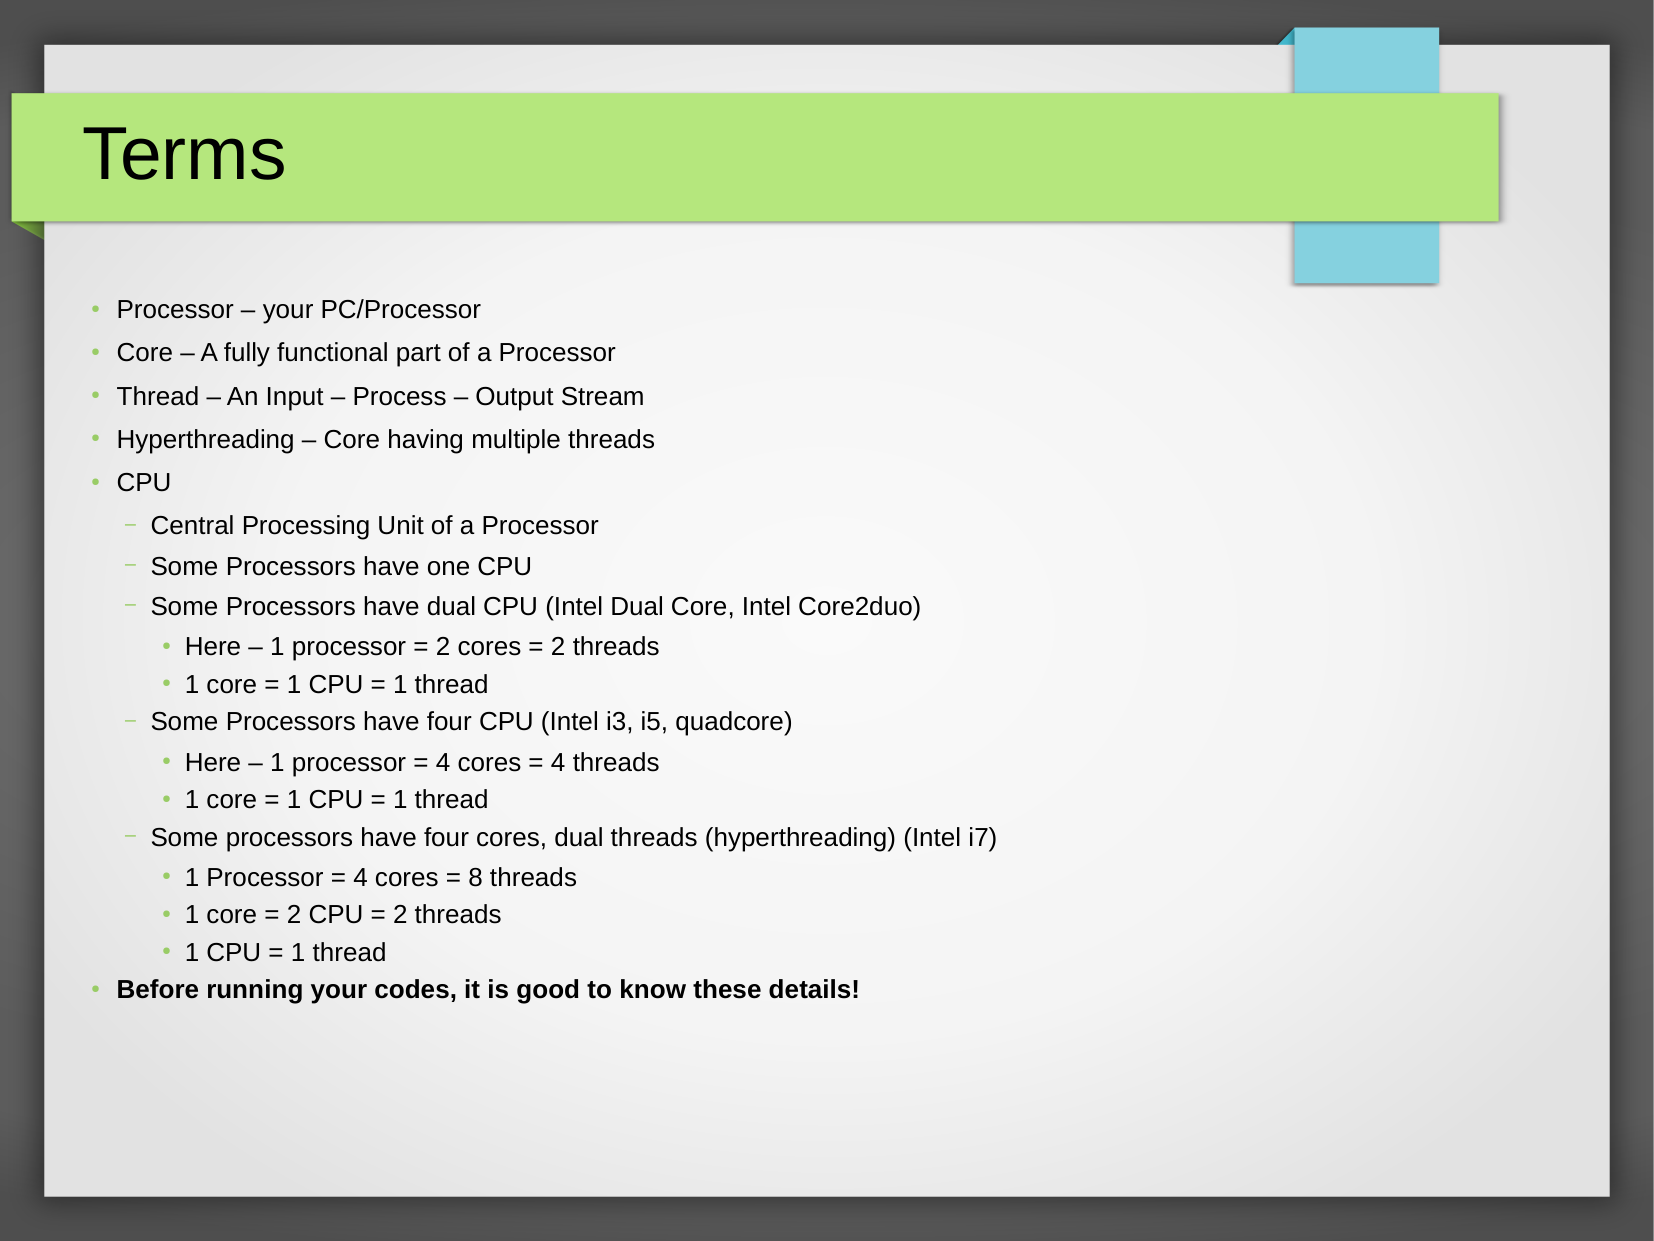

# Terms
Processor – your PC/Processor
Core – A fully functional part of a Processor
Thread – An Input – Process – Output Stream
Hyperthreading – Core having multiple threads
CPU
Central Processing Unit of a Processor
Some Processors have one CPU
Some Processors have dual CPU (Intel Dual Core, Intel Core2duo)
Here – 1 processor = 2 cores = 2 threads
1 core = 1 CPU = 1 thread
Some Processors have four CPU (Intel i3, i5, quadcore)
Here – 1 processor = 4 cores = 4 threads
1 core = 1 CPU = 1 thread
Some processors have four cores, dual threads (hyperthreading) (Intel i7)
1 Processor = 4 cores = 8 threads
1 core = 2 CPU = 2 threads
1 CPU = 1 thread
Before running your codes, it is good to know these details!